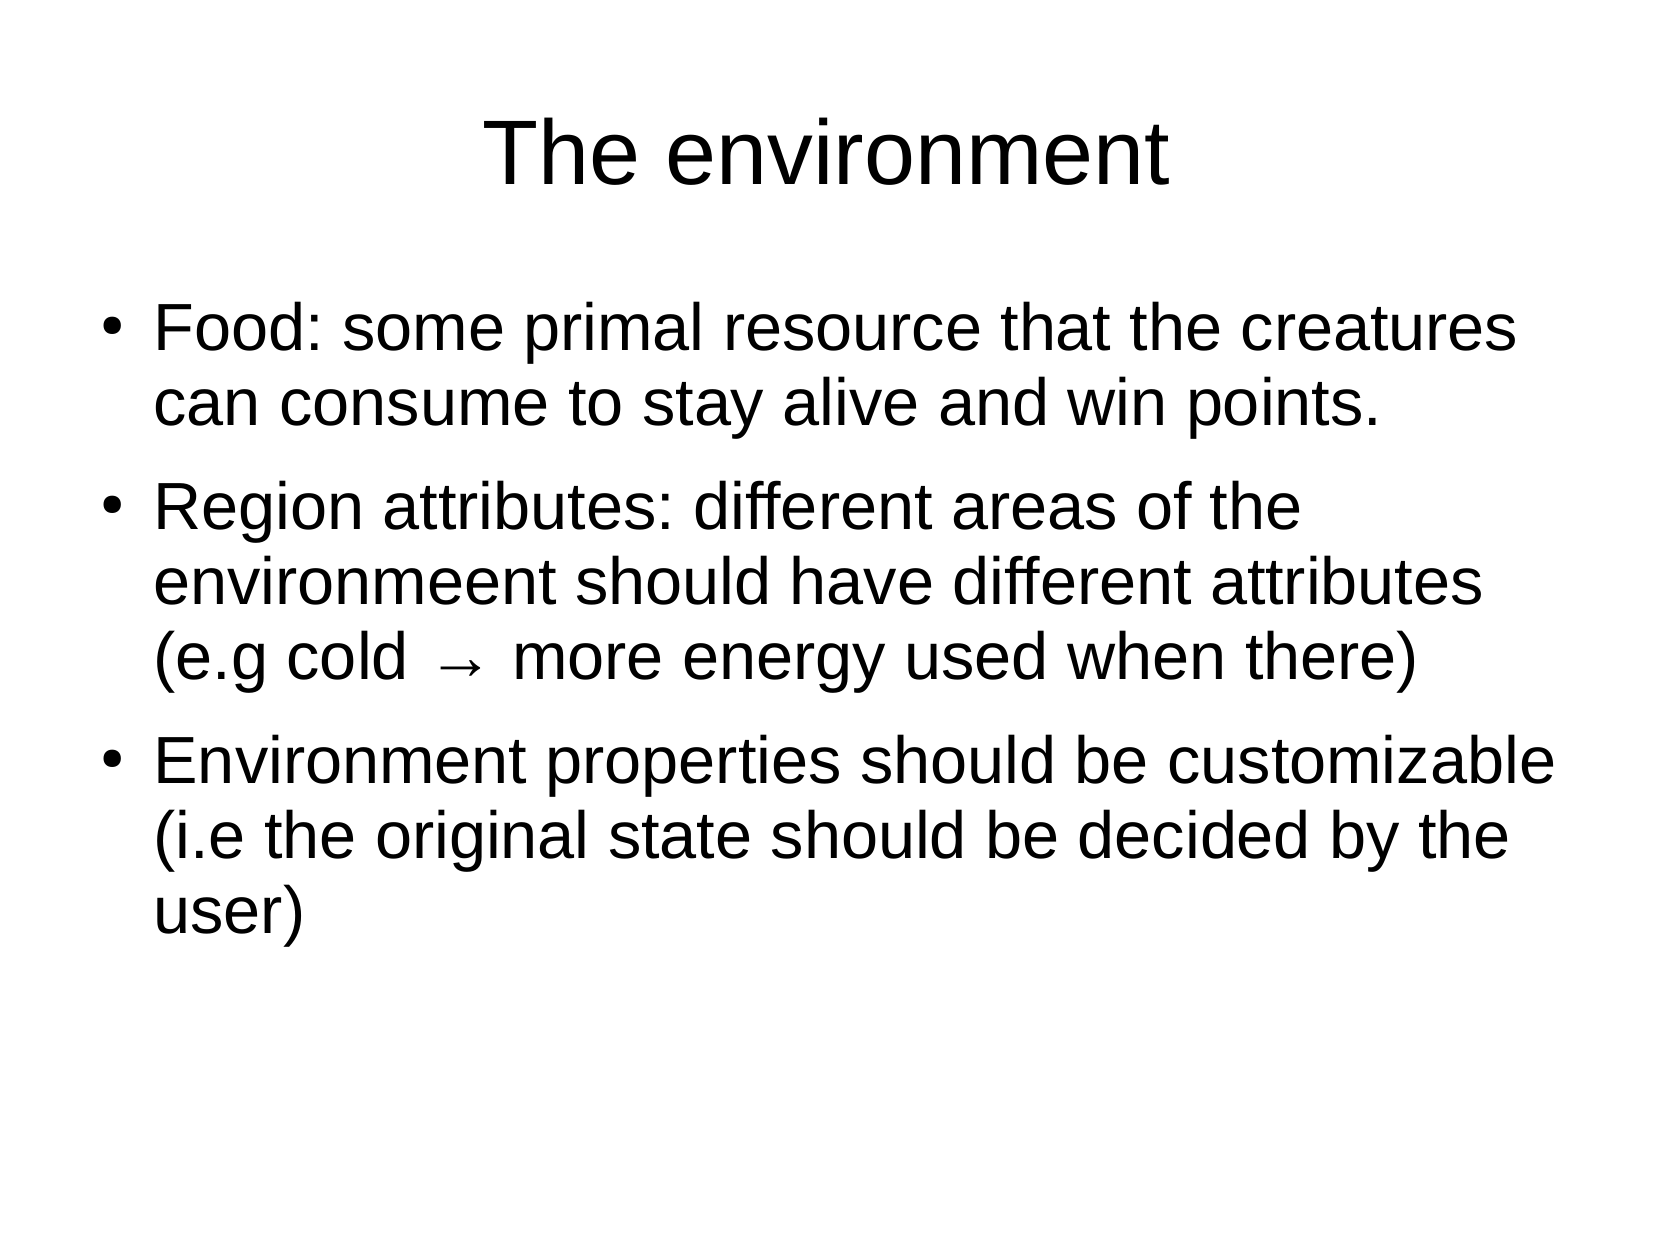

# The environment
Food: some primal resource that the creatures can consume to stay alive and win points.
Region attributes: different areas of the environmeent should have different attributes (e.g cold → more energy used when there)
Environment properties should be customizable (i.e the original state should be decided by the user)